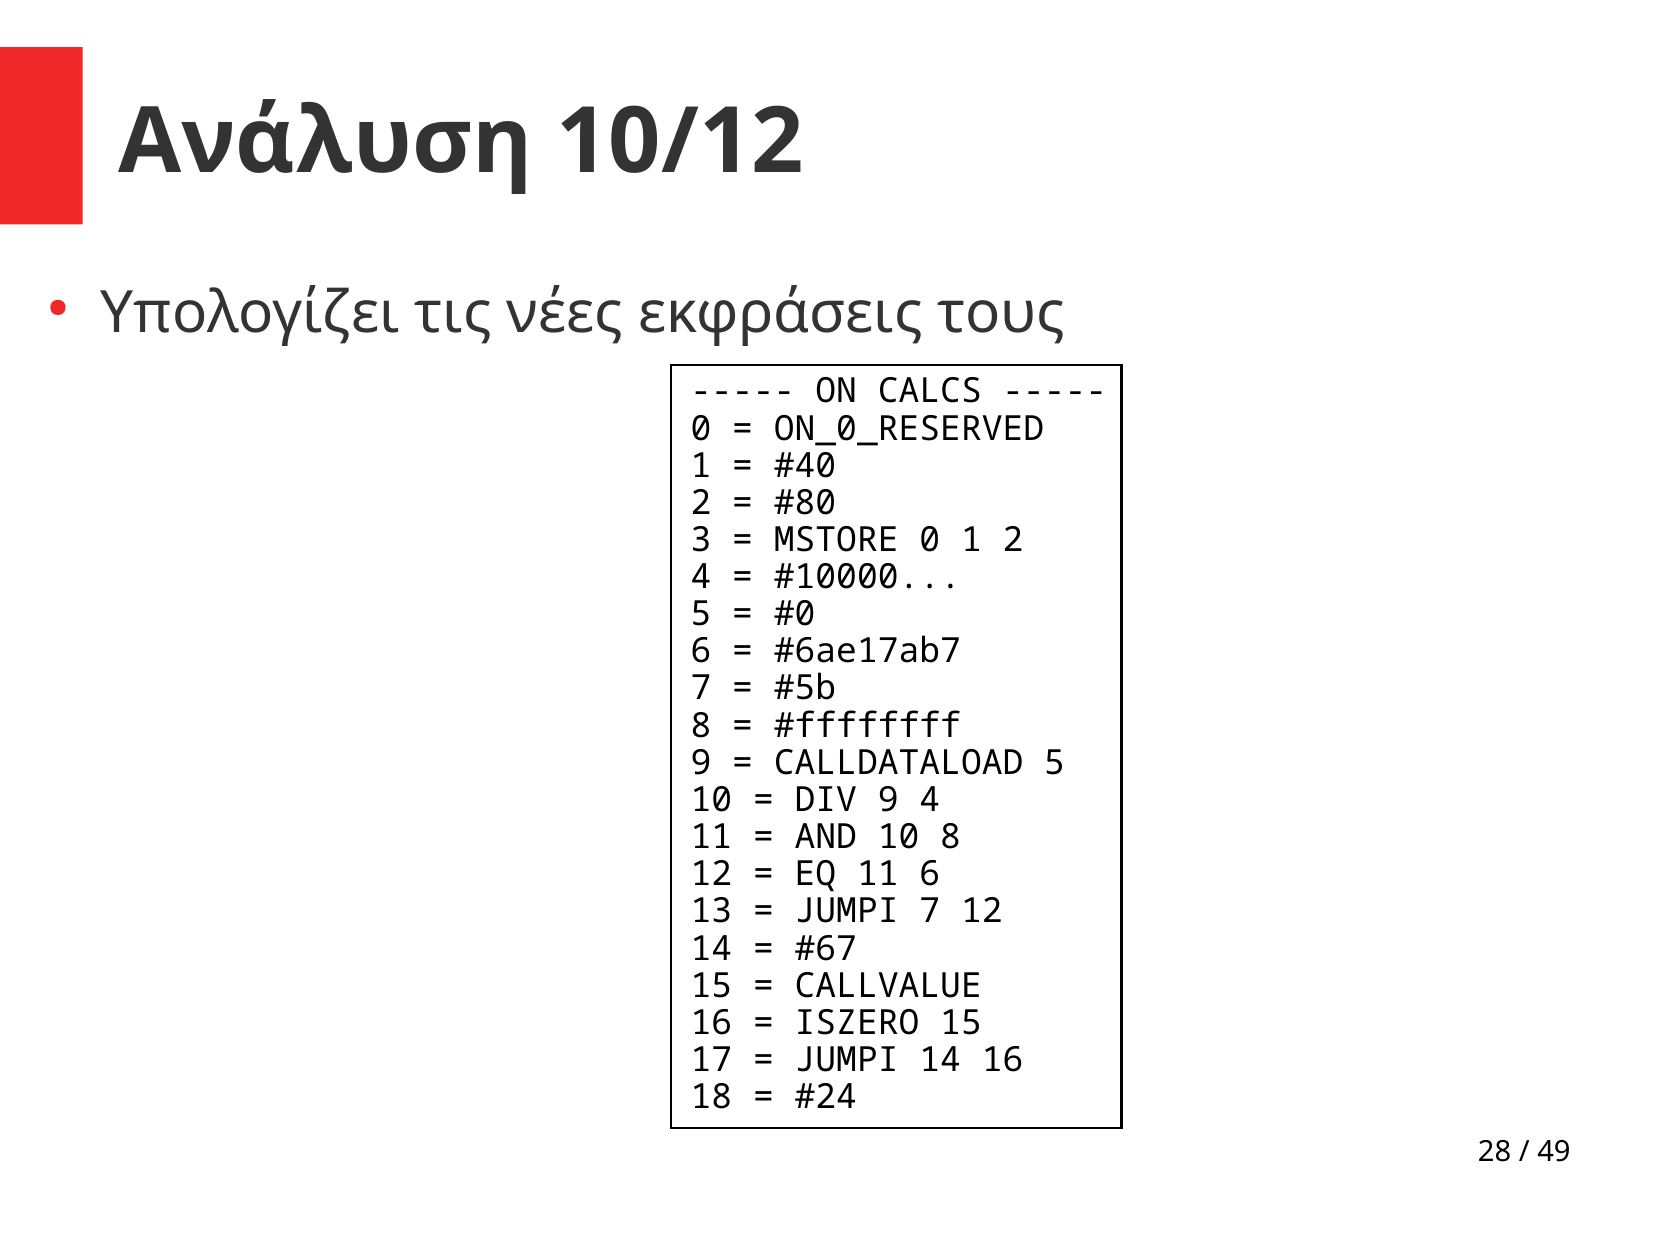

# Ανάλυση 10/12
Υπολογίζει τις νέες εκφράσεις τους
28